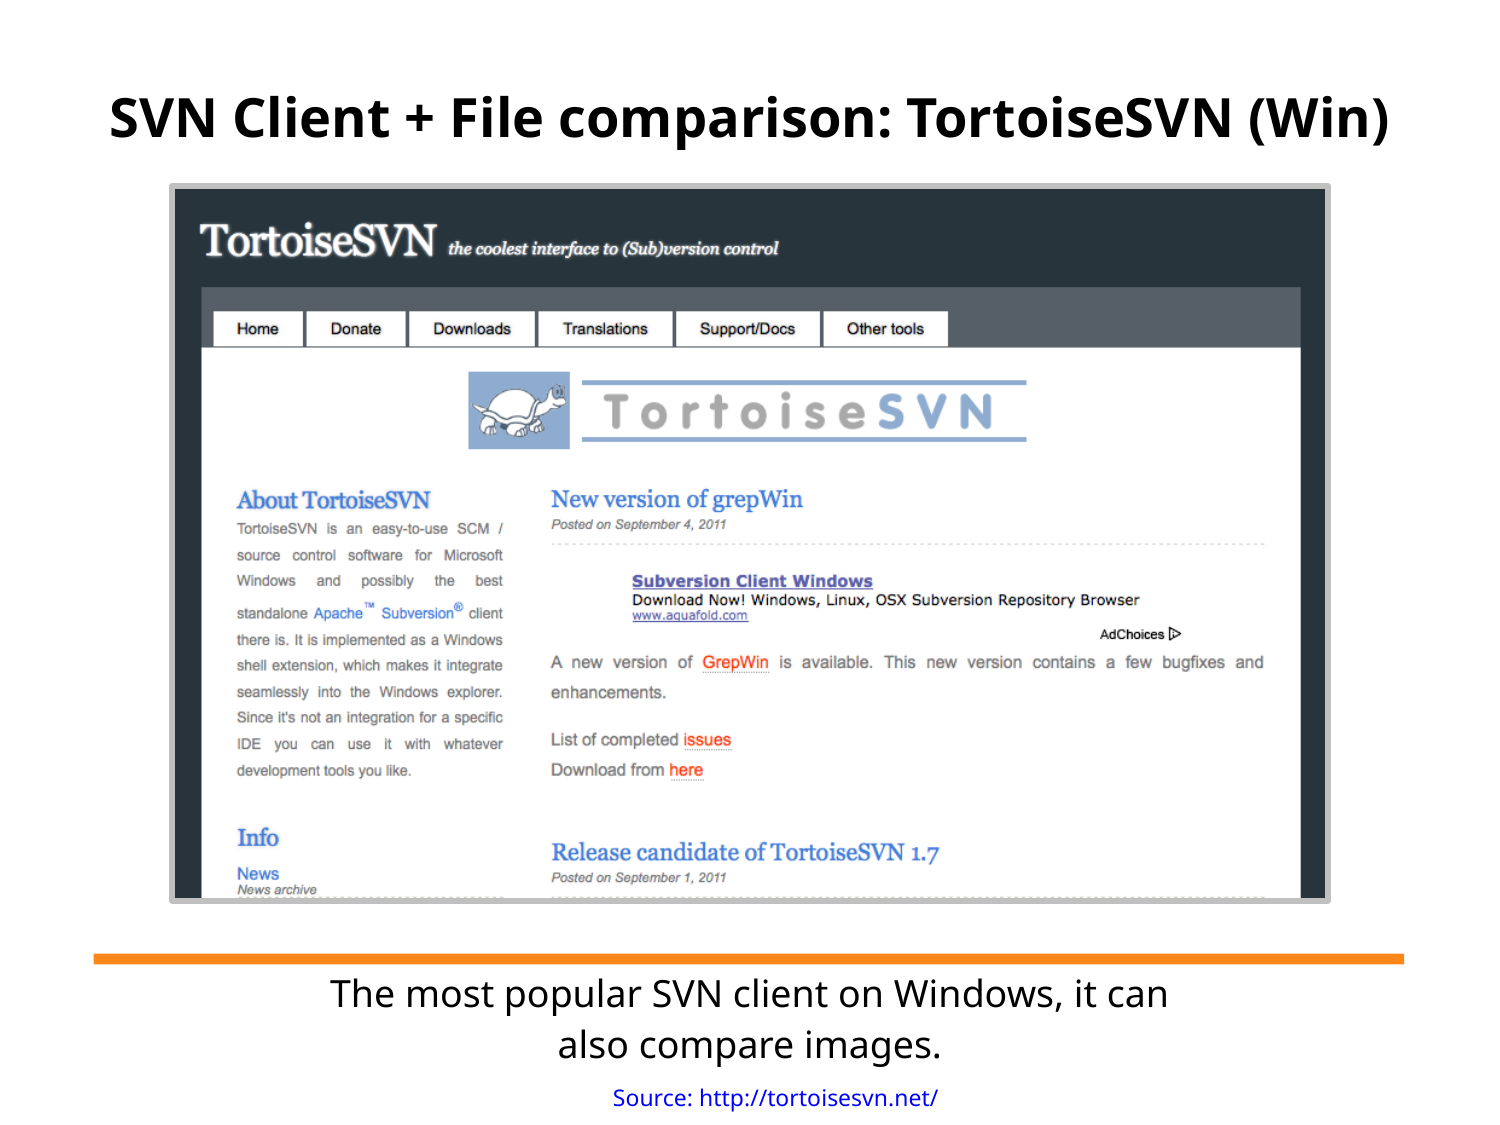

# SVN Client + File comparison: TortoiseSVN (Win)
The most popular SVN client on Windows, it can also compare images.
Source: http://tortoisesvn.net/